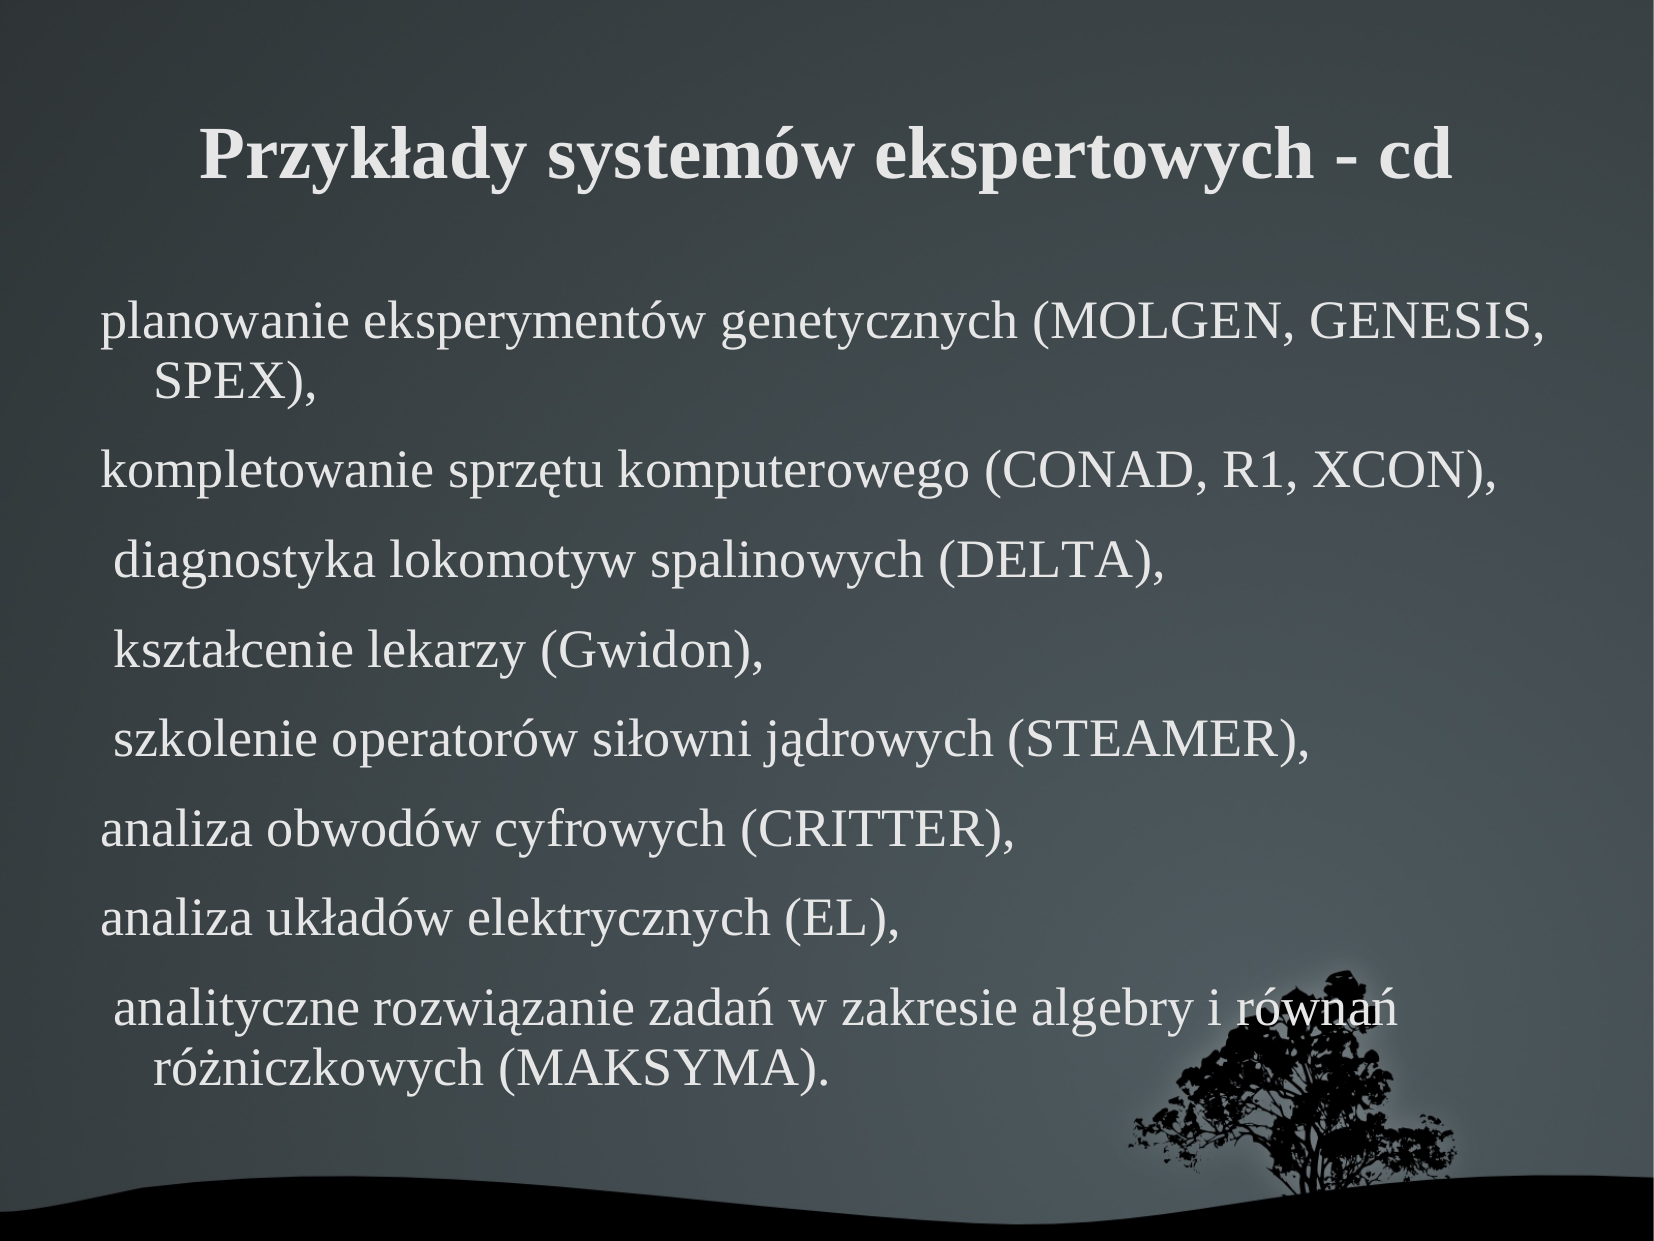

# Przykłady systemów ekspertowych - cd
planowanie eksperymentów genetycznych (MOLGEN, GENESIS, SPEX),
kompletowanie sprzętu komputerowego (CONAD, R1, XCON),
 diagnostyka lokomotyw spalinowych (DELTA),
 kształcenie lekarzy (Gwidon),
 szkolenie operatorów siłowni jądrowych (STEAMER),
analiza obwodów cyfrowych (CRITTER),
analiza układów elektrycznych (EL),
 analityczne rozwiązanie zadań w zakresie algebry i równań różniczkowych (MAKSYMA).